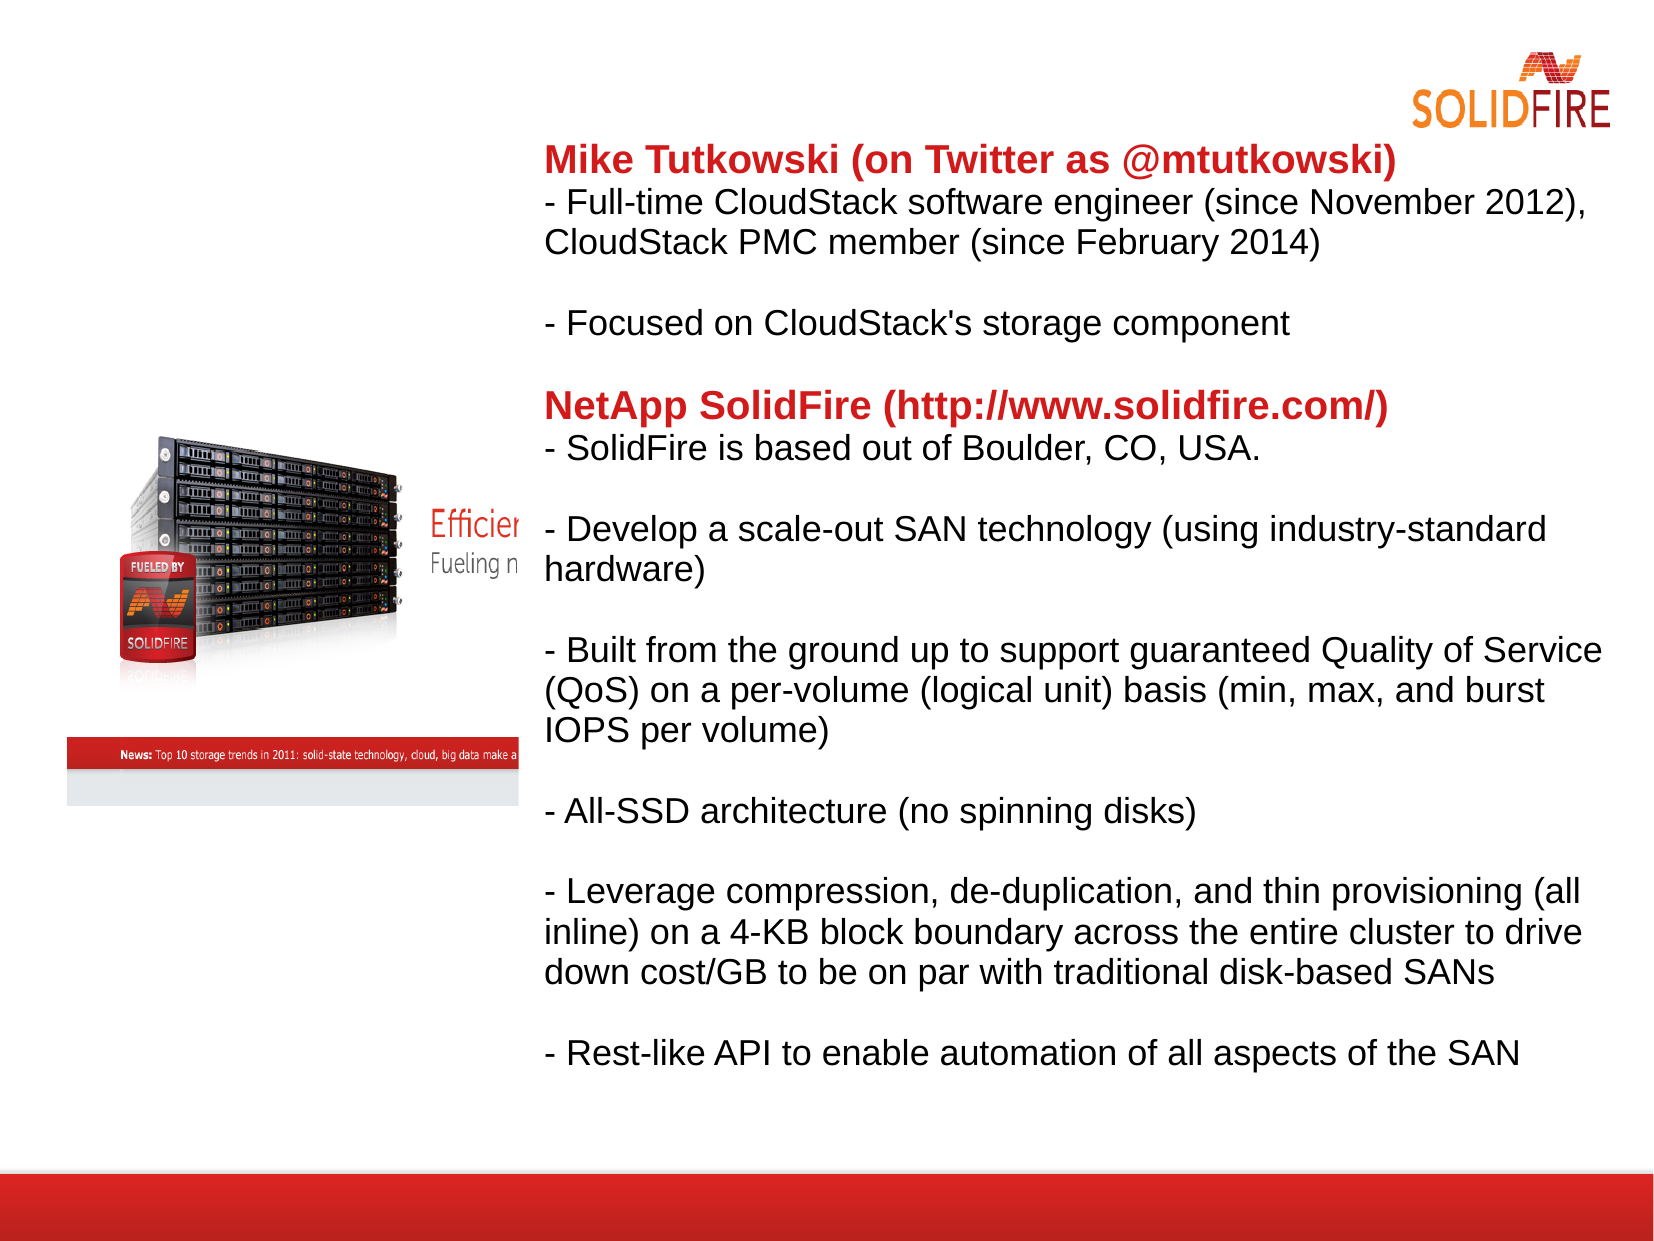

# Mike Tutkowski (on Twitter as @mtutkowski) - Full-time CloudStack software engineer (since November 2012), CloudStack PMC member (since February 2014) - Focused on CloudStack's storage component NetApp SolidFire (http://www.solidfire.com/) - SolidFire is based out of Boulder, CO, USA. - Develop a scale-out SAN technology (using industry-standard hardware) - Built from the ground up to support guaranteed Quality of Service (QoS) on a per-volume (logical unit) basis (min, max, and burst IOPS per volume) - All-SSD architecture (no spinning disks) - Leverage compression, de-duplication, and thin provisioning (all inline) on a 4-KB block boundary across the entire cluster to drive down cost/GB to be on par with traditional disk-based SANs - Rest-like API to enable automation of all aspects of the SAN